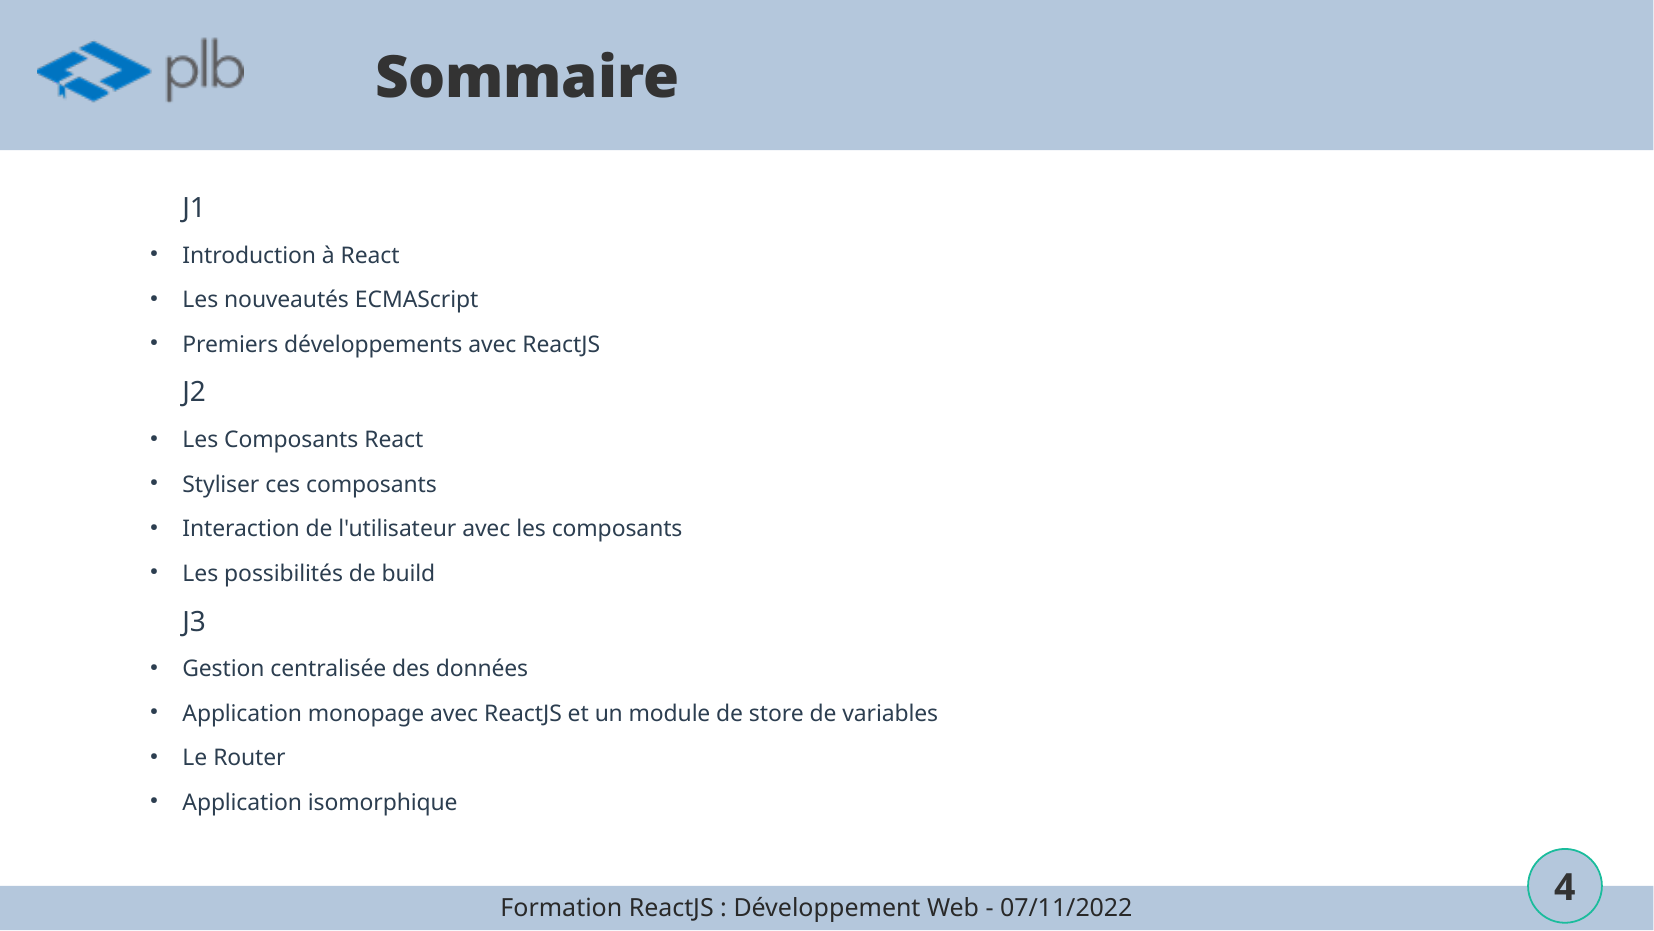

# Sommaire
J1
Introduction à React
Les nouveautés ECMAScript
Premiers développements avec ReactJS
J2
Les Composants React
Styliser ces composants
Interaction de l'utilisateur avec les composants
Les possibilités de build
J3
Gestion centralisée des données
Application monopage avec ReactJS et un module de store de variables
Le Router
Application isomorphique
Formation ReactJS : Développement Web - 07/11/2022